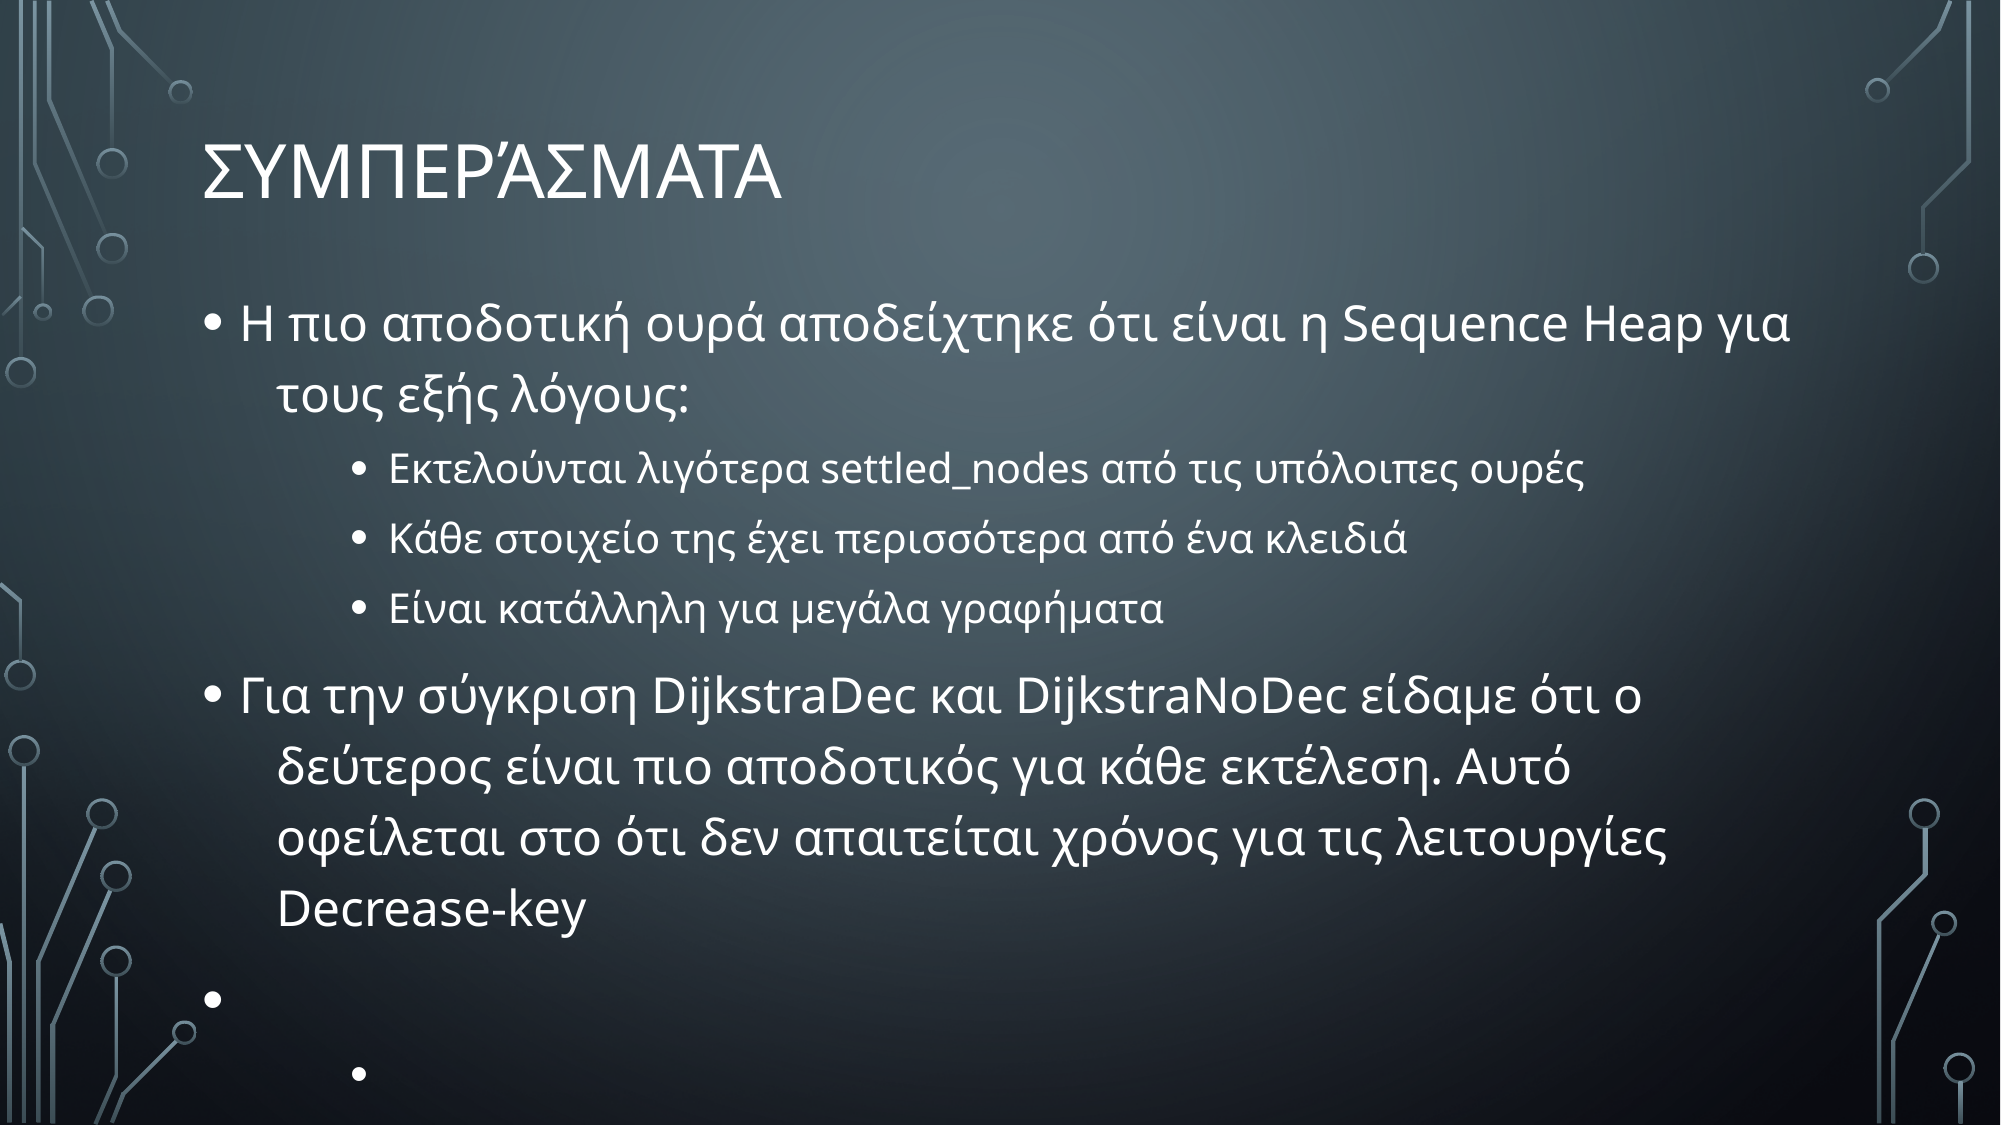

# ΣΥΜΠΕΡΆΣΜΑΤΑ
Η πιο αποδοτική ουρά αποδείχτηκε ότι είναι η Sequence Heap για τους εξής λόγους:
Εκτελούνται λιγότερα settled_nodes από τις υπόλοιπες ουρές
Κάθε στοιχείο της έχει περισσότερα από ένα κλειδιά
Είναι κατάλληλη για μεγάλα γραφήματα
Για την σύγκριση DijkstraDec και DijkstraNoDec είδαμε ότι ο δεύτερος είναι πιο αποδοτικός για κάθε εκτέλεση. Αυτό οφείλεται στο ότι δεν απαιτείται χρόνος για τις λειτουργίες Decrease-key